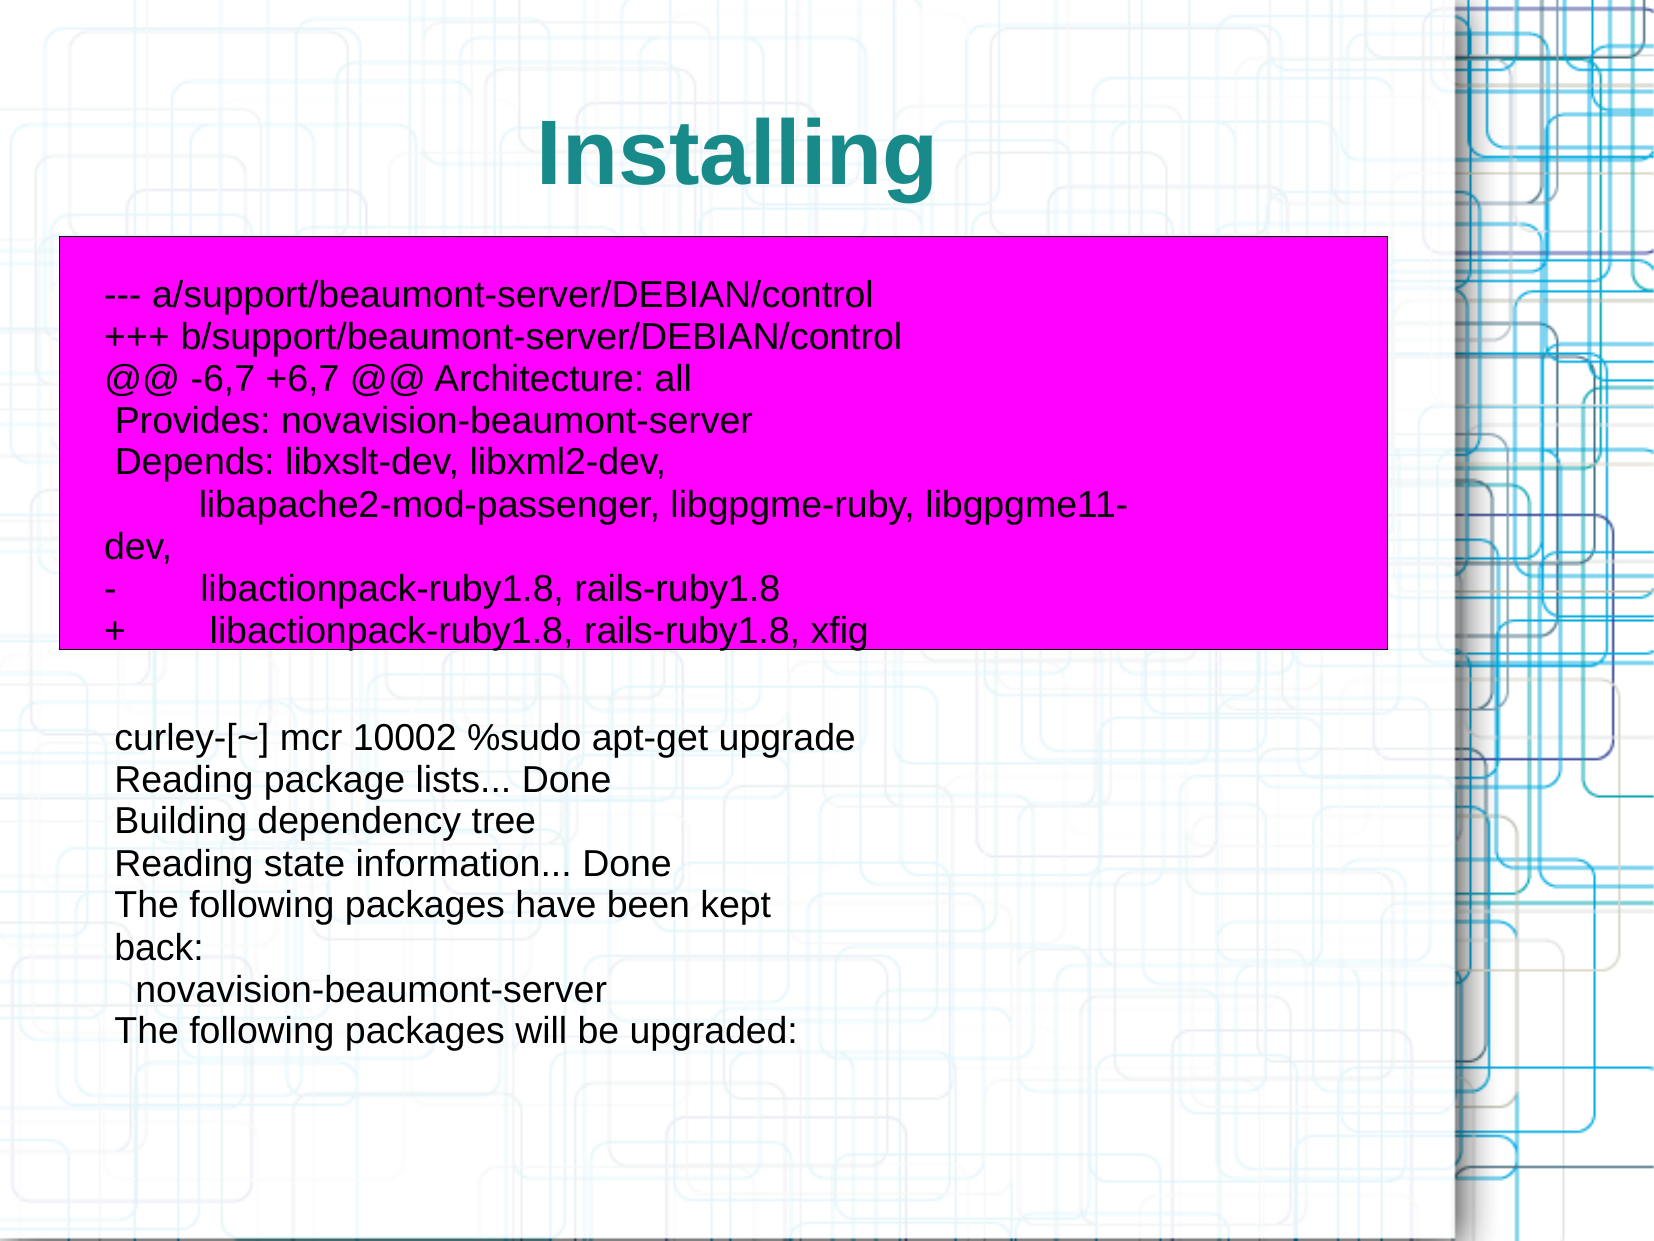

# Installing
--- a/support/beaumont-server/DEBIAN/control
+++ b/support/beaumont-server/DEBIAN/control
@@ -6,7 +6,7 @@ Architecture: all
 Provides: novavision-beaumont-server
 Depends: libxslt-dev, libxml2-dev,
 libapache2-mod-passenger, libgpgme-ruby, libgpgme11-dev,
- libactionpack-ruby1.8, rails-ruby1.8
+ libactionpack-ruby1.8, rails-ruby1.8, xfig
curley-[~] mcr 10002 %sudo apt-get upgrade
Reading package lists... Done
Building dependency tree
Reading state information... Done
The following packages have been kept back:
 novavision-beaumont-server
The following packages will be upgraded: